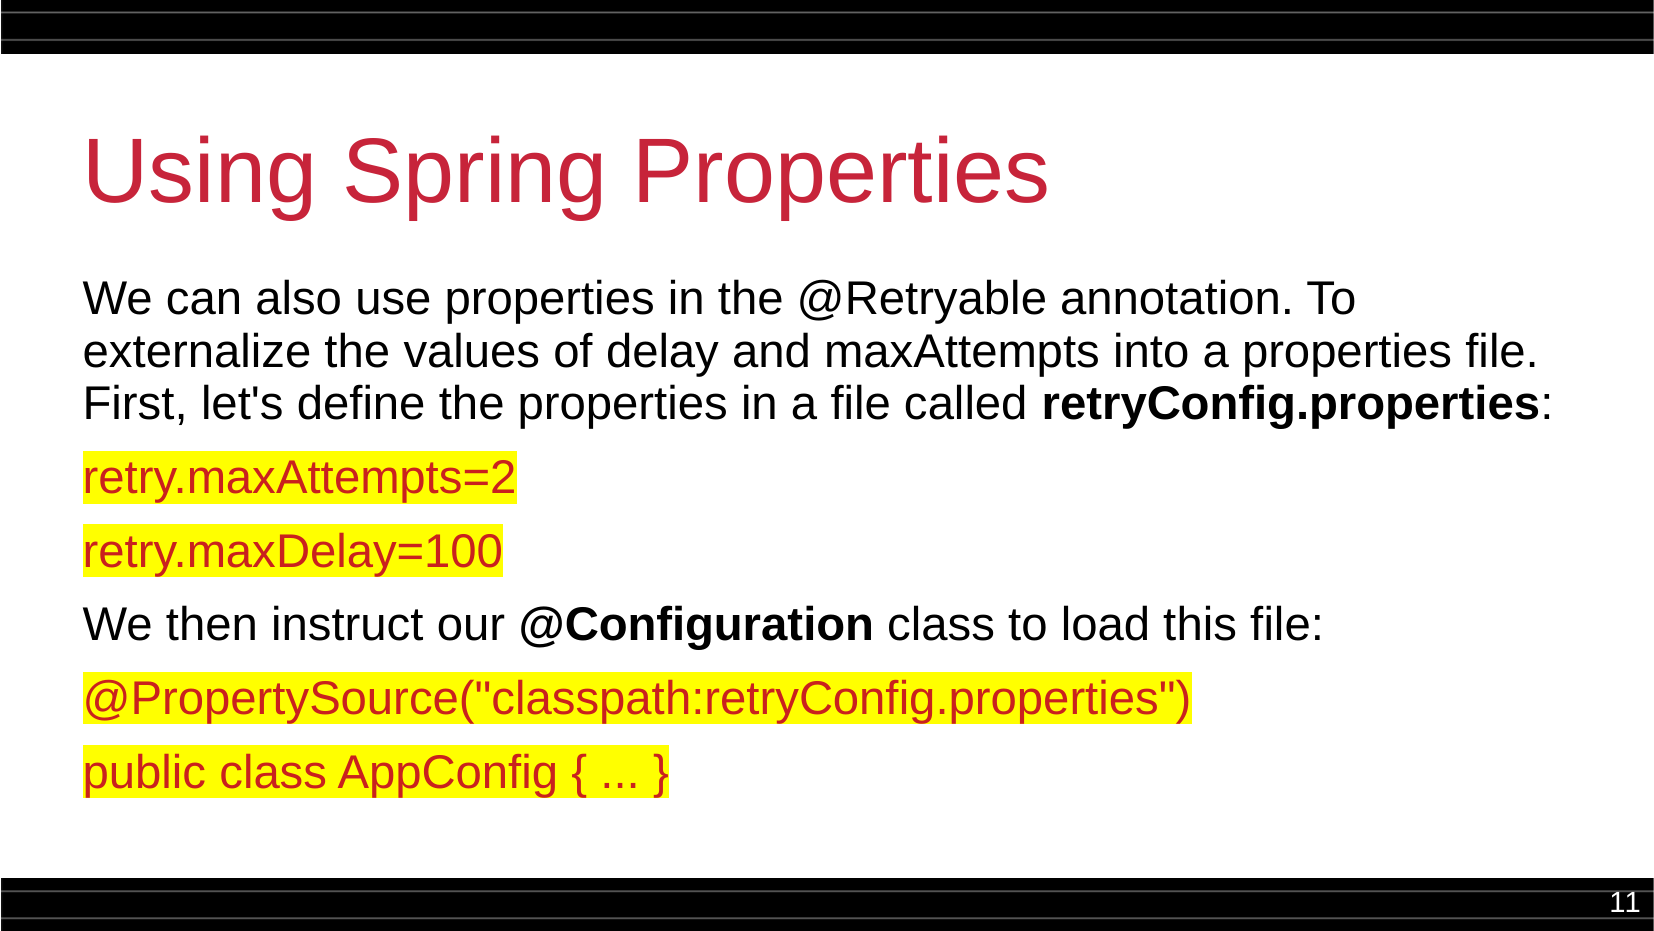

# Using Spring Properties
We can also use properties in the @Retryable annotation. To externalize the values of delay and maxAttempts into a properties file. First, let's define the properties in a file called retryConfig.properties:
retry.maxAttempts=2
retry.maxDelay=100
We then instruct our @Configuration class to load this file:
@PropertySource("classpath:retryConfig.properties")
public class AppConfig { ... }